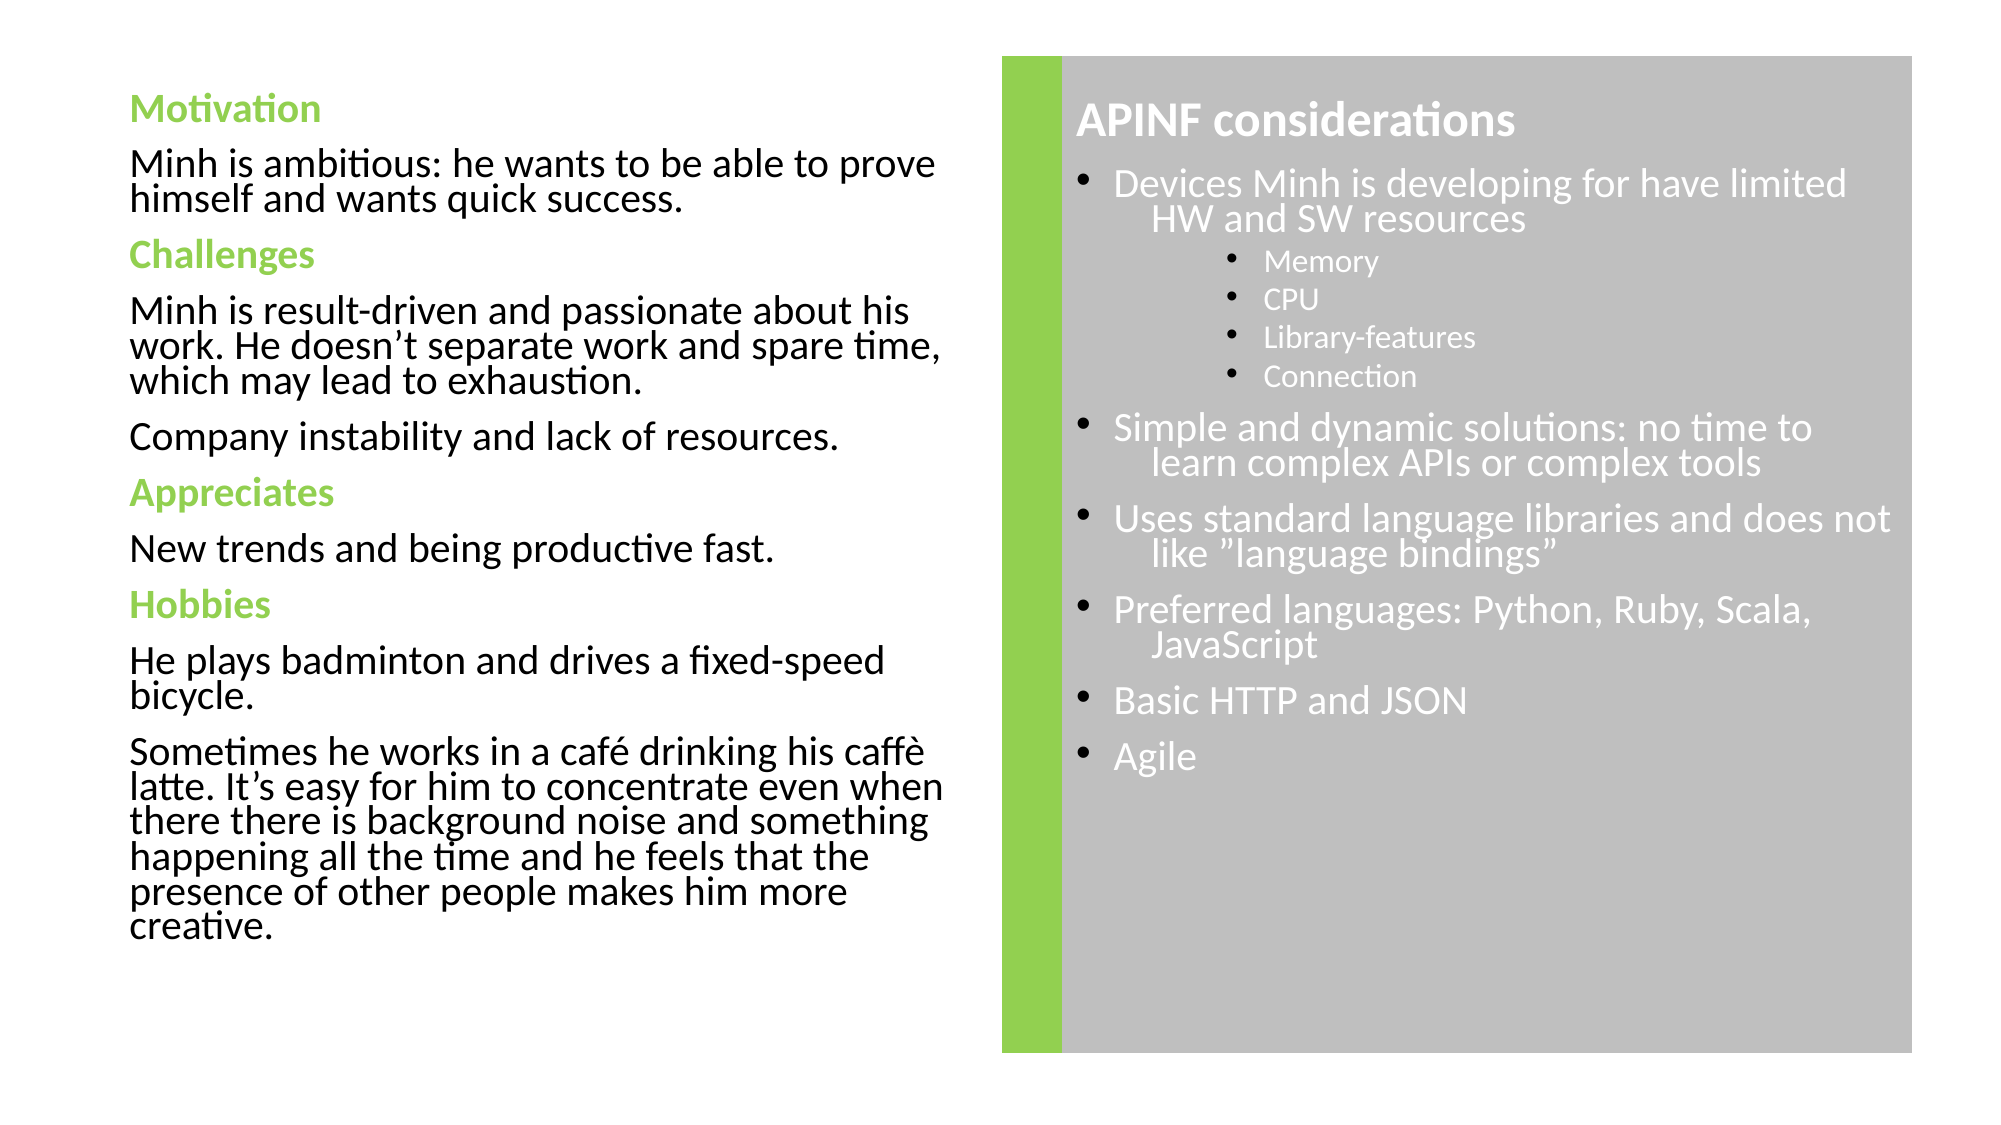

# Motivation
Minh is ambitious: he wants to be able to prove himself and wants quick success.
Challenges
Minh is result-driven and passionate about his work. He doesn’t separate work and spare time, which may lead to exhaustion.
Company instability and lack of resources.
Appreciates
New trends and being productive fast.
Hobbies
He plays badminton and drives a fixed-speed bicycle.
Sometimes he works in a café drinking his caffè latte. It’s easy for him to concentrate even when there there is background noise and something happening all the time and he feels that the presence of other people makes him more creative.
APINF considerations
Devices Minh is developing for have limited HW and SW resources
Memory
CPU
Library-features
Connection
Simple and dynamic solutions: no time to learn complex APIs or complex tools
Uses standard language libraries and does not like ”language bindings”
Preferred languages: Python, Ruby, Scala, JavaScript
Basic HTTP and JSON
Agile